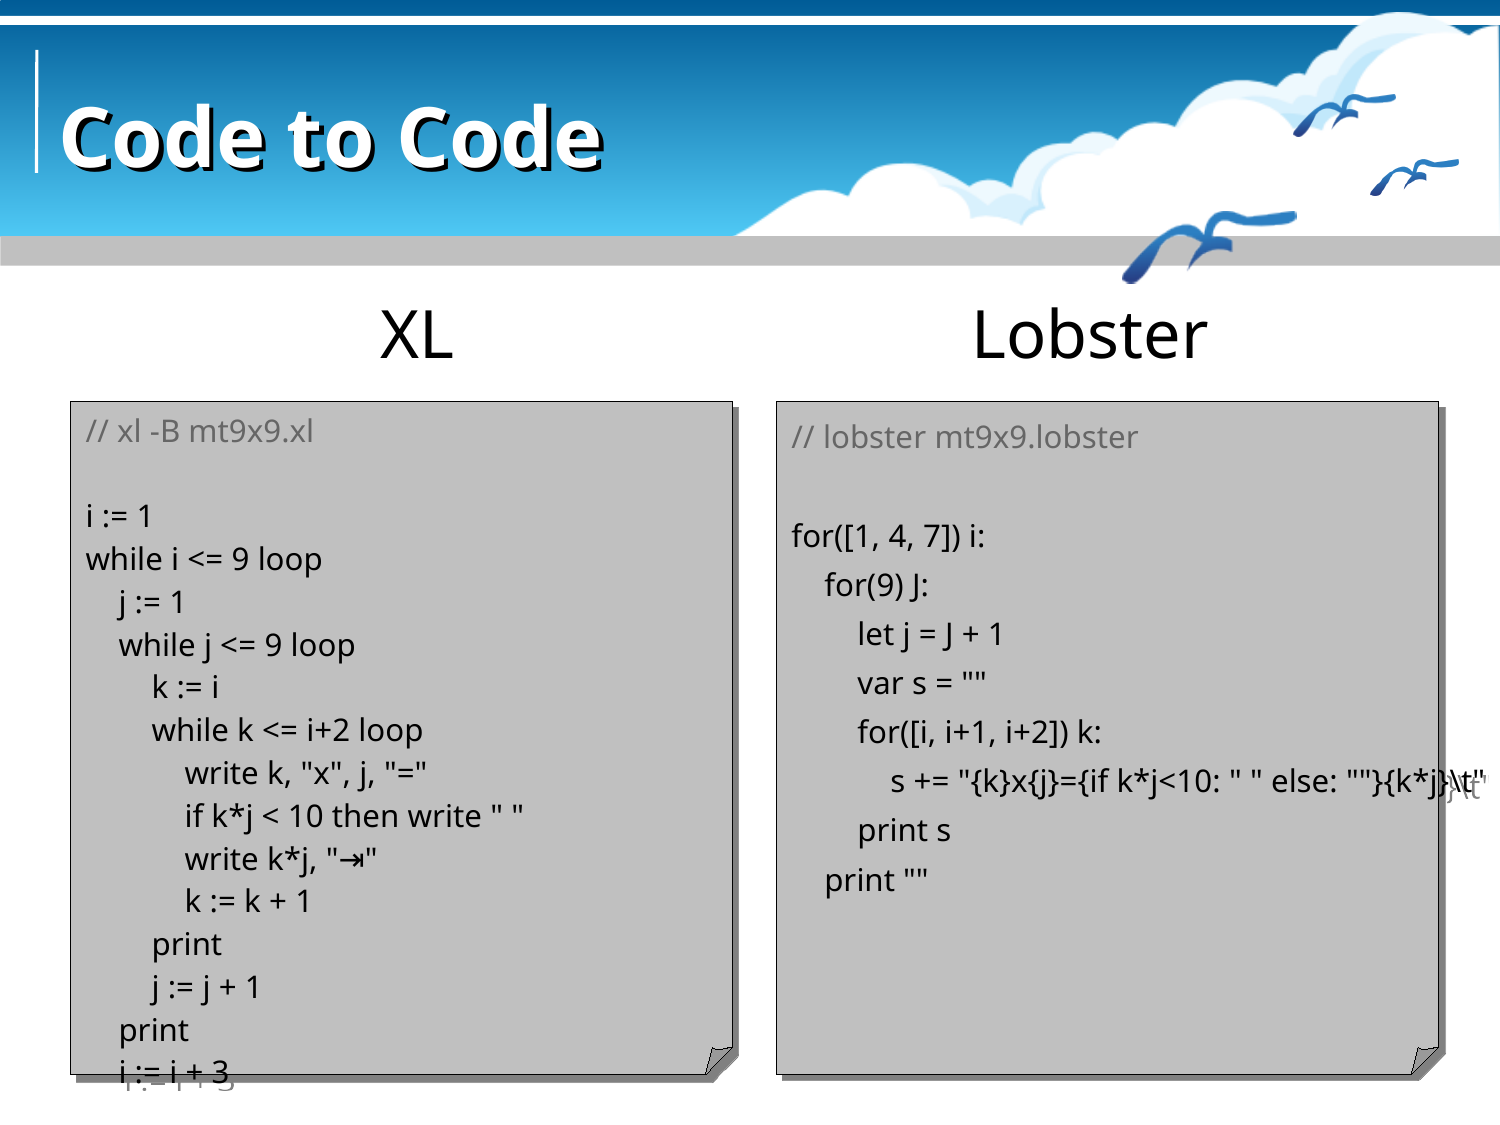

# Code to Code
Lobster
XL
// xl -B mt9x9.xl
i := 1
while i <= 9 loop
 j := 1
 while j <= 9 loop
 k := i
 while k <= i+2 loop
 write k, "x", j, "="
 if k*j < 10 then write " "
 write k*j, "⇥"
 k := k + 1
 print
 j := j + 1
 print
 i := i + 3
// lobster mt9x9.lobster
for([1, 4, 7]) i:
 for(9) J:
 let j = J + 1
 var s = ""
 for([i, i+1, i+2]) k:
 s += "{k}x{j}={if k*j<10: " " else: ""}{k*j}\t"
 print s
 print ""